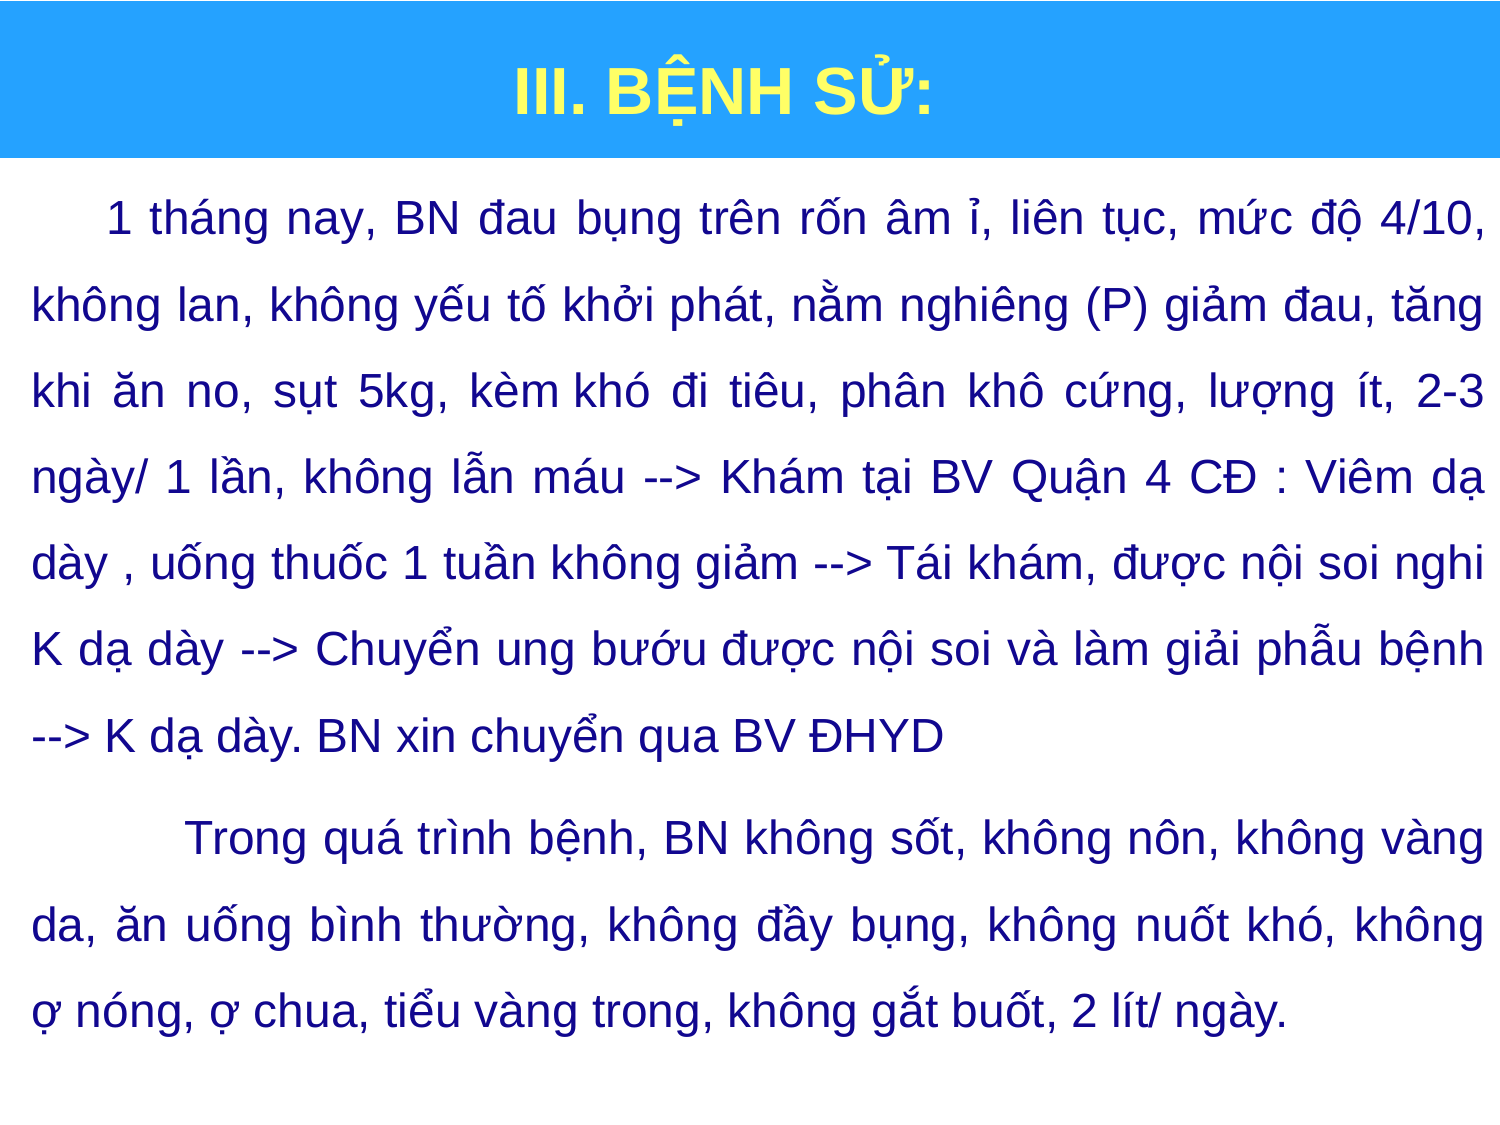

# III. BỆNH SỬ:
	1 tháng nay, BN đau bụng trên rốn âm ỉ, liên tục, mức độ 4/10, không lan, không yếu tố khởi phát, nằm nghiêng (P) giảm đau, tăng khi ăn no, sụt 5kg, kèm khó đi tiêu, phân khô cứng, lượng ít, 2-3 ngày/ 1 lần, không lẫn máu --> Khám tại BV Quận 4 CĐ : Viêm dạ dày , uống thuốc 1 tuần không giảm --> Tái khám, được nội soi nghi K dạ dày --> Chuyển ung bướu được nội soi và làm giải phẫu bệnh --> K dạ dày. BN xin chuyển qua BV ĐHYD
           Trong quá trình bệnh, BN không sốt, không nôn, không vàng da, ăn uống bình thường, không đầy bụng, không nuốt khó, không ợ nóng, ợ chua, tiểu vàng trong, không gắt buốt, 2 lít/ ngày.